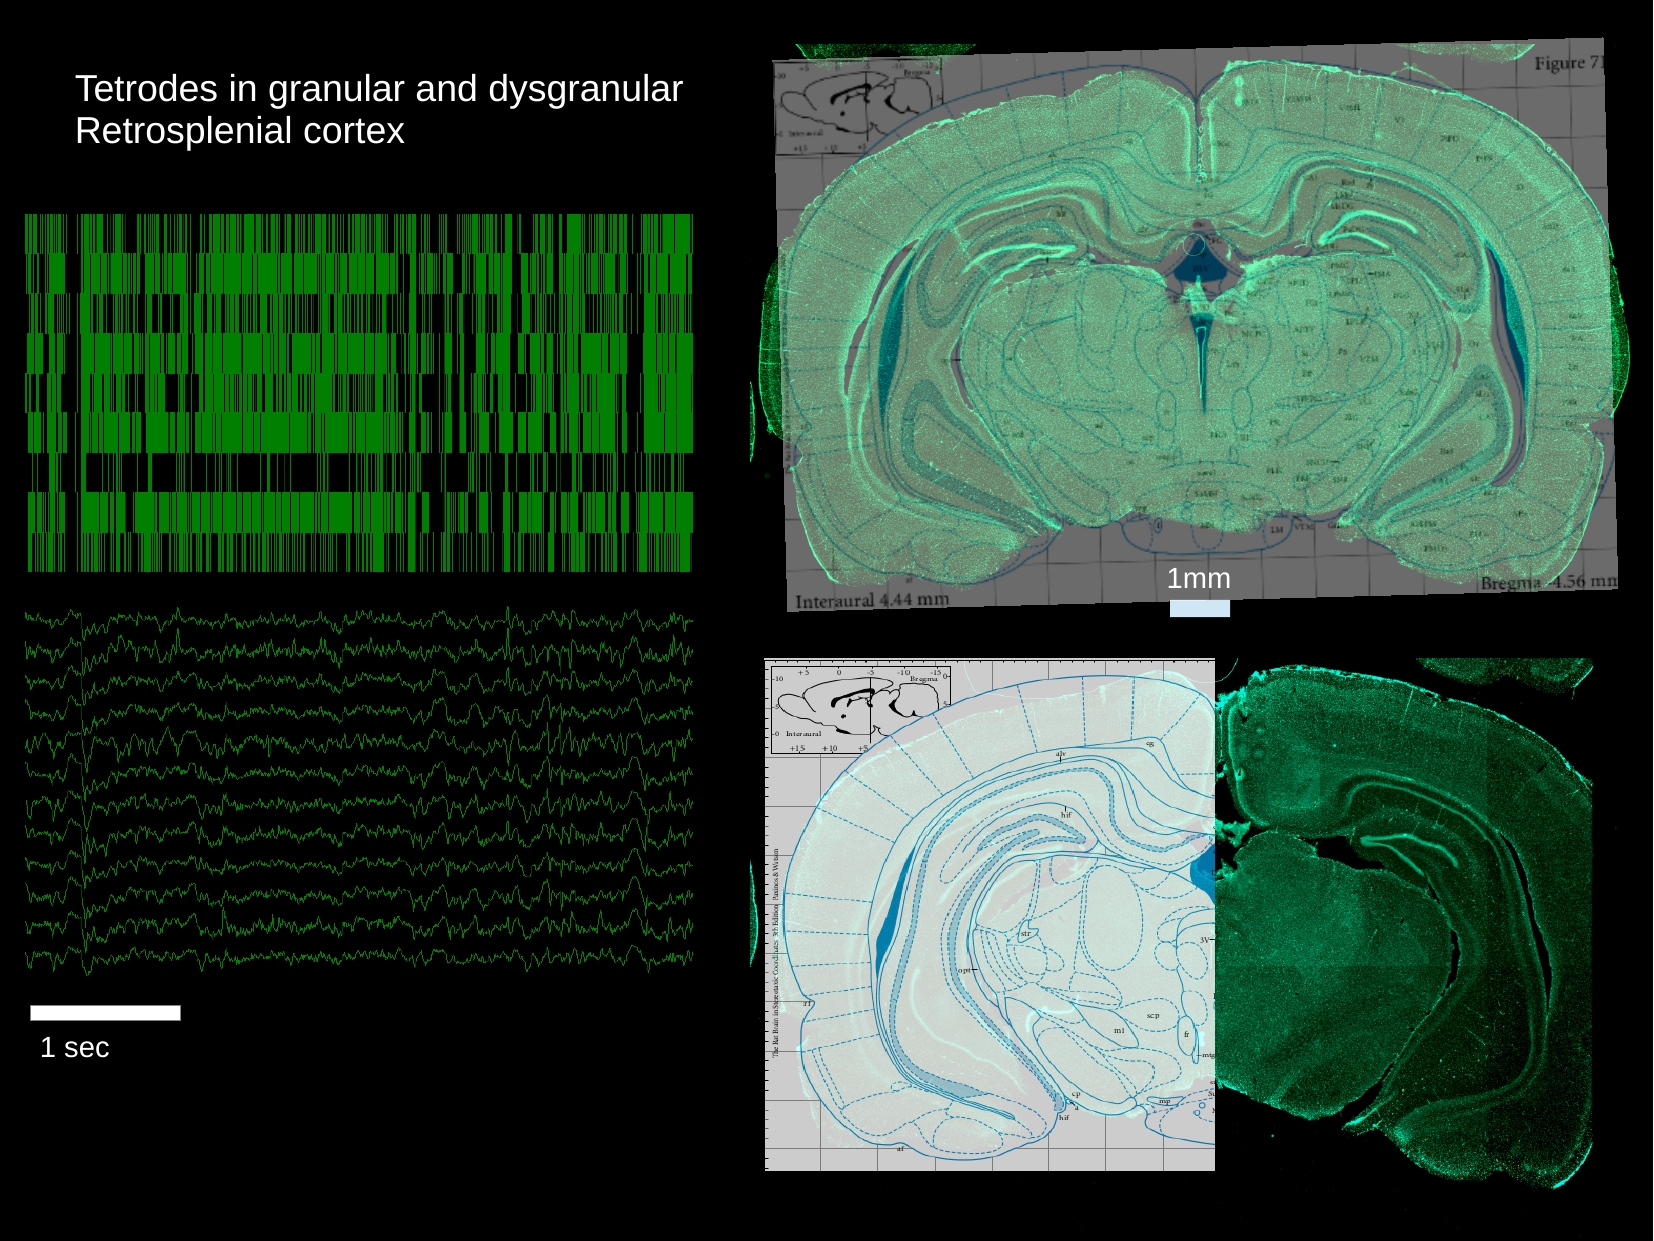

Tetrodes in granular and dysgranular
Retrosplenial cortex
1mm
1 sec